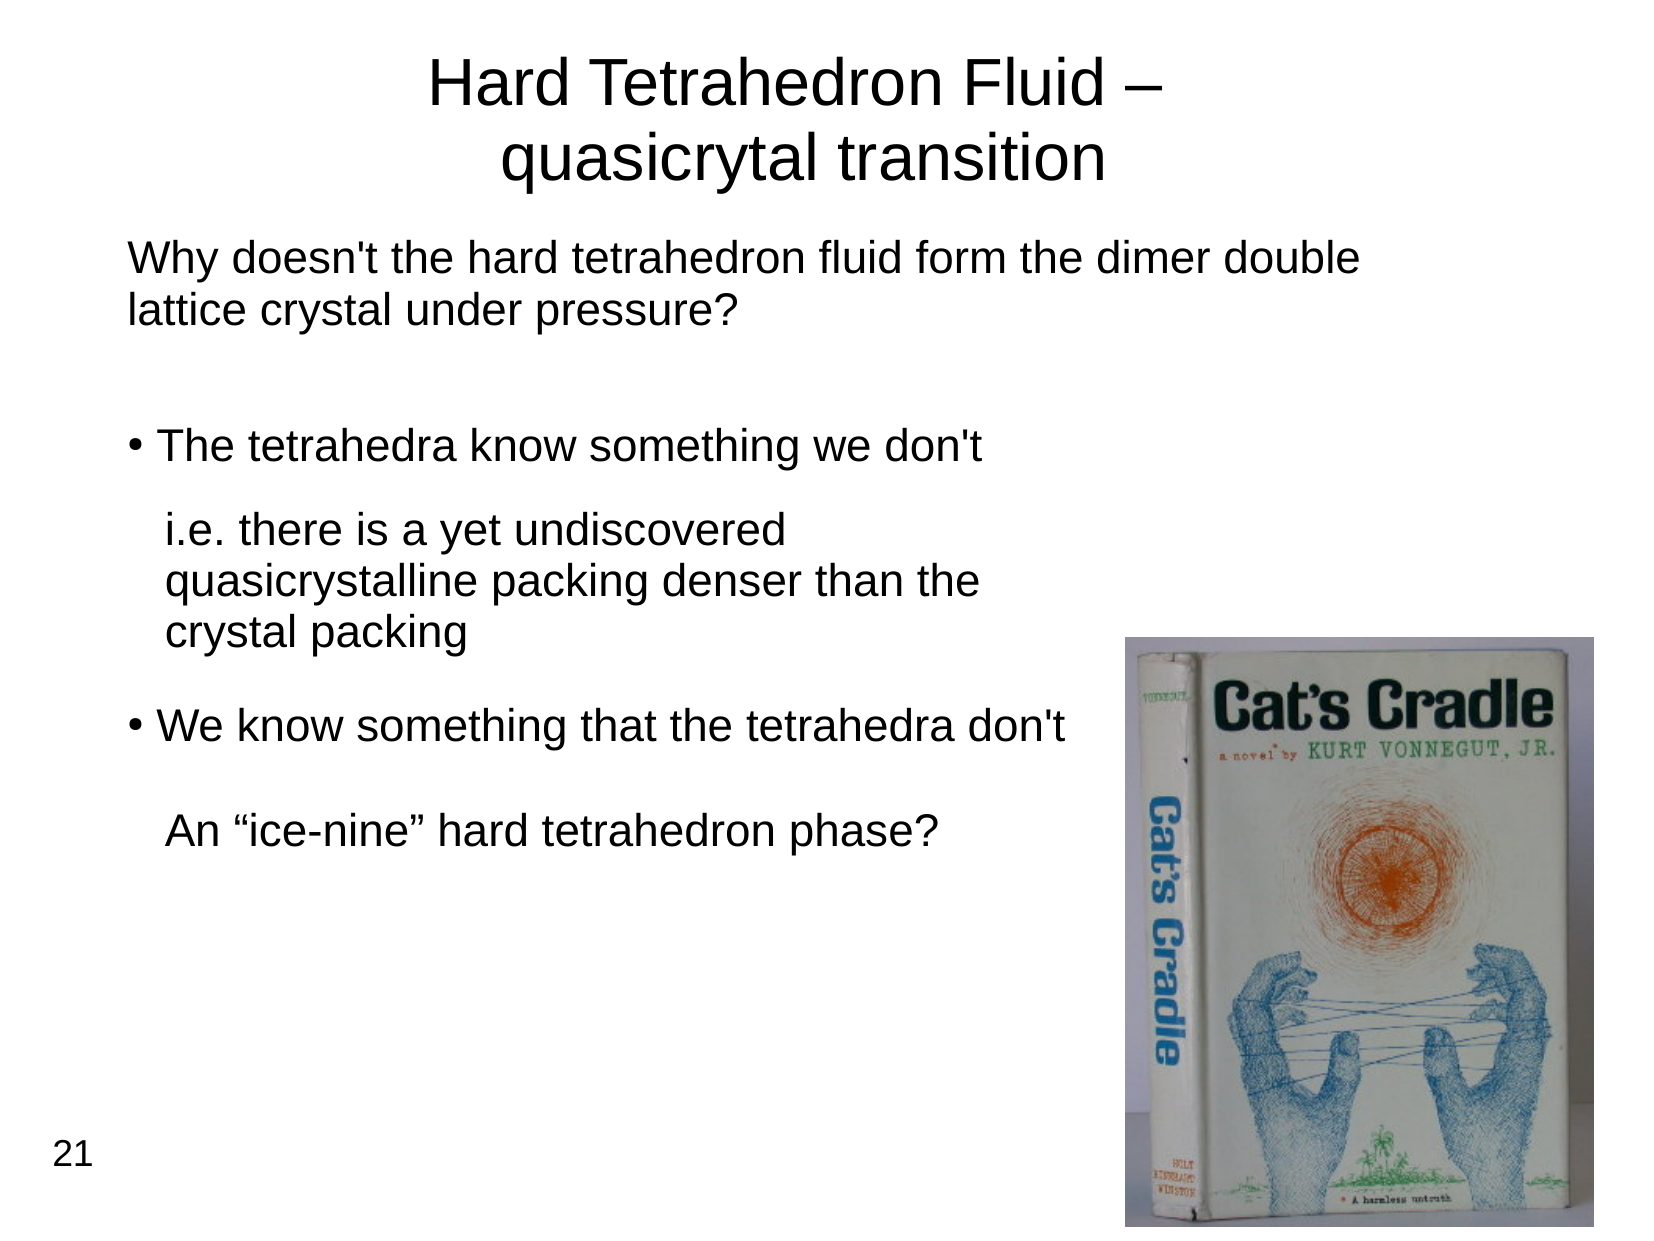

Hard Tetrahedron Fluid –
quasicrytal transition
Why doesn't the hard tetrahedron fluid form the dimer double lattice crystal under pressure?
 The tetrahedra know something we don't
i.e. there is a yet undiscovered quasicrystalline packing denser than the crystal packing
 We know something that the tetrahedra don't
An “ice-nine” hard tetrahedron phase?
21